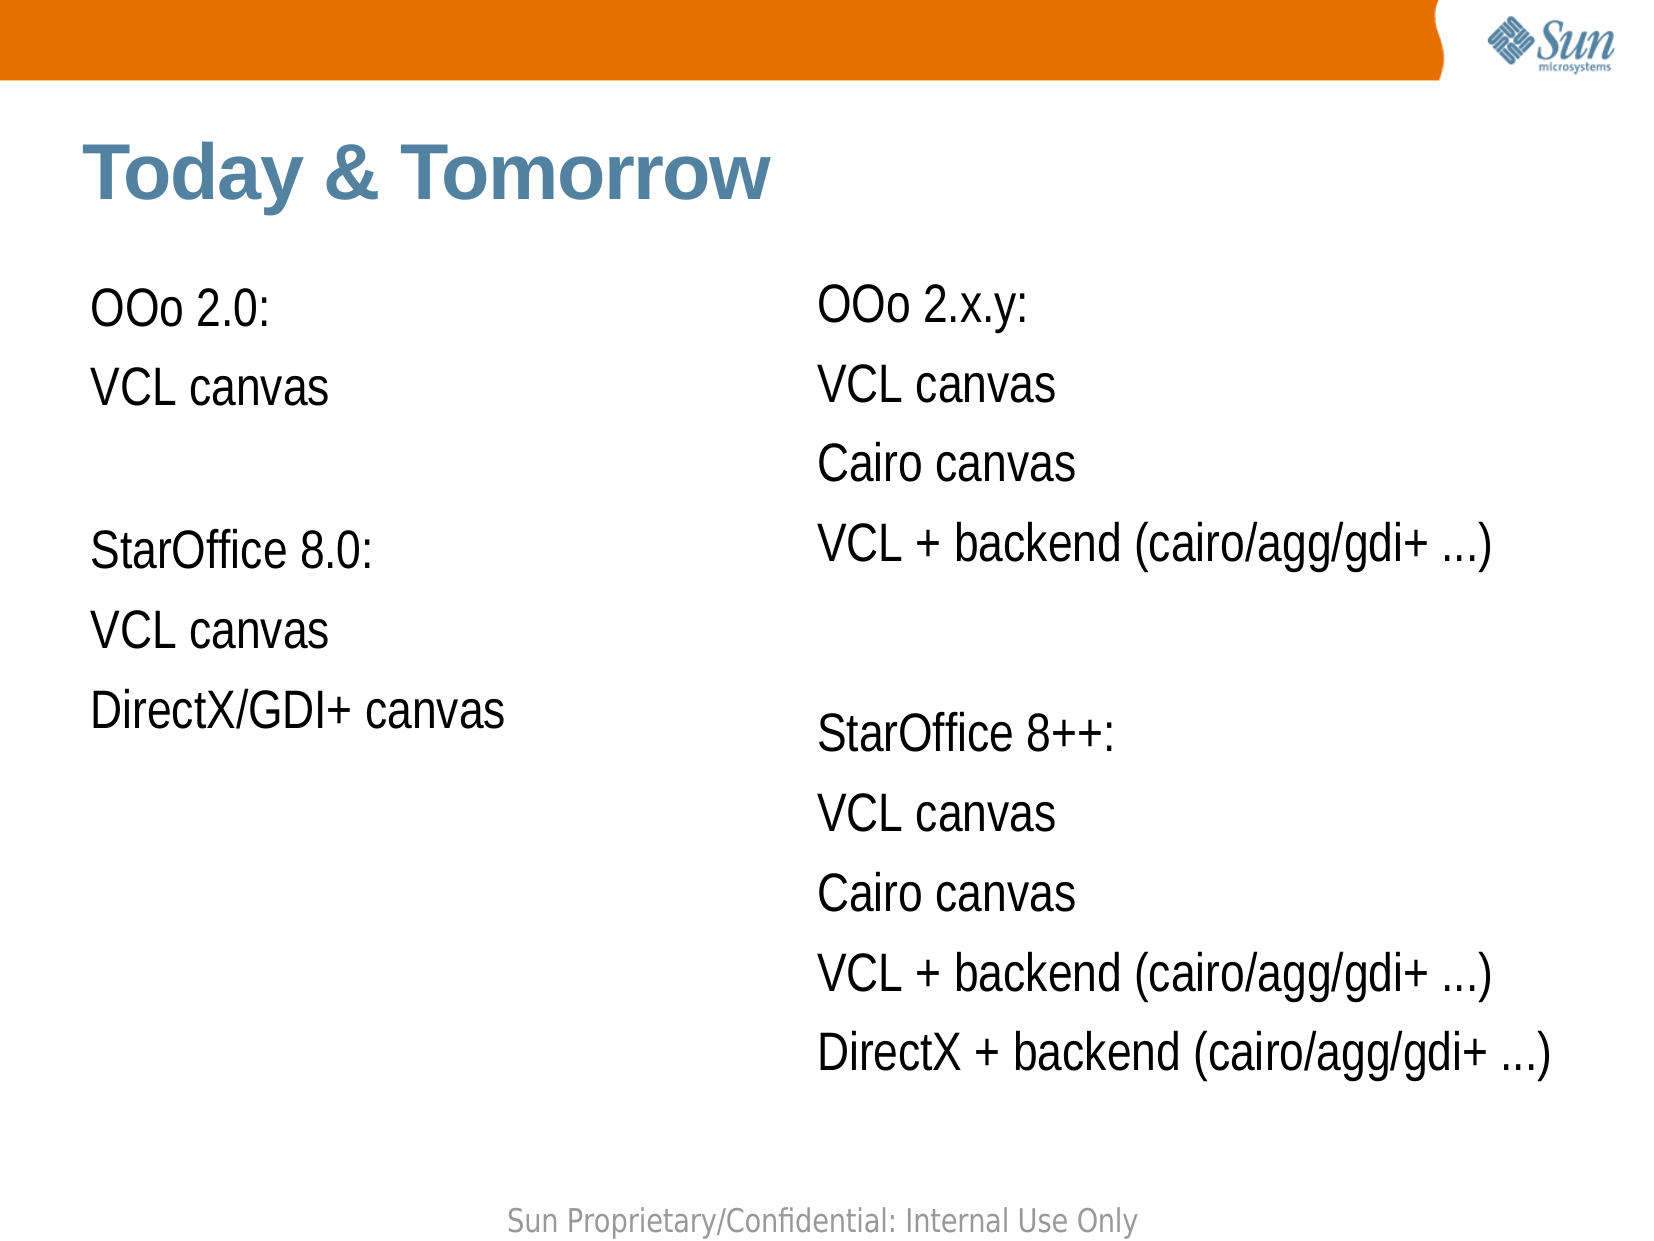

# Today & Tomorrow
OOo 2.x.y:
VCL canvas
Cairo canvas
VCL + backend (cairo/agg/gdi+ ...)
StarOffice 8++:
VCL canvas
Cairo canvas
VCL + backend (cairo/agg/gdi+ ...)
DirectX + backend (cairo/agg/gdi+ ...)
OOo 2.0:
VCL canvas
StarOffice 8.0:
VCL canvas
DirectX/GDI+ canvas